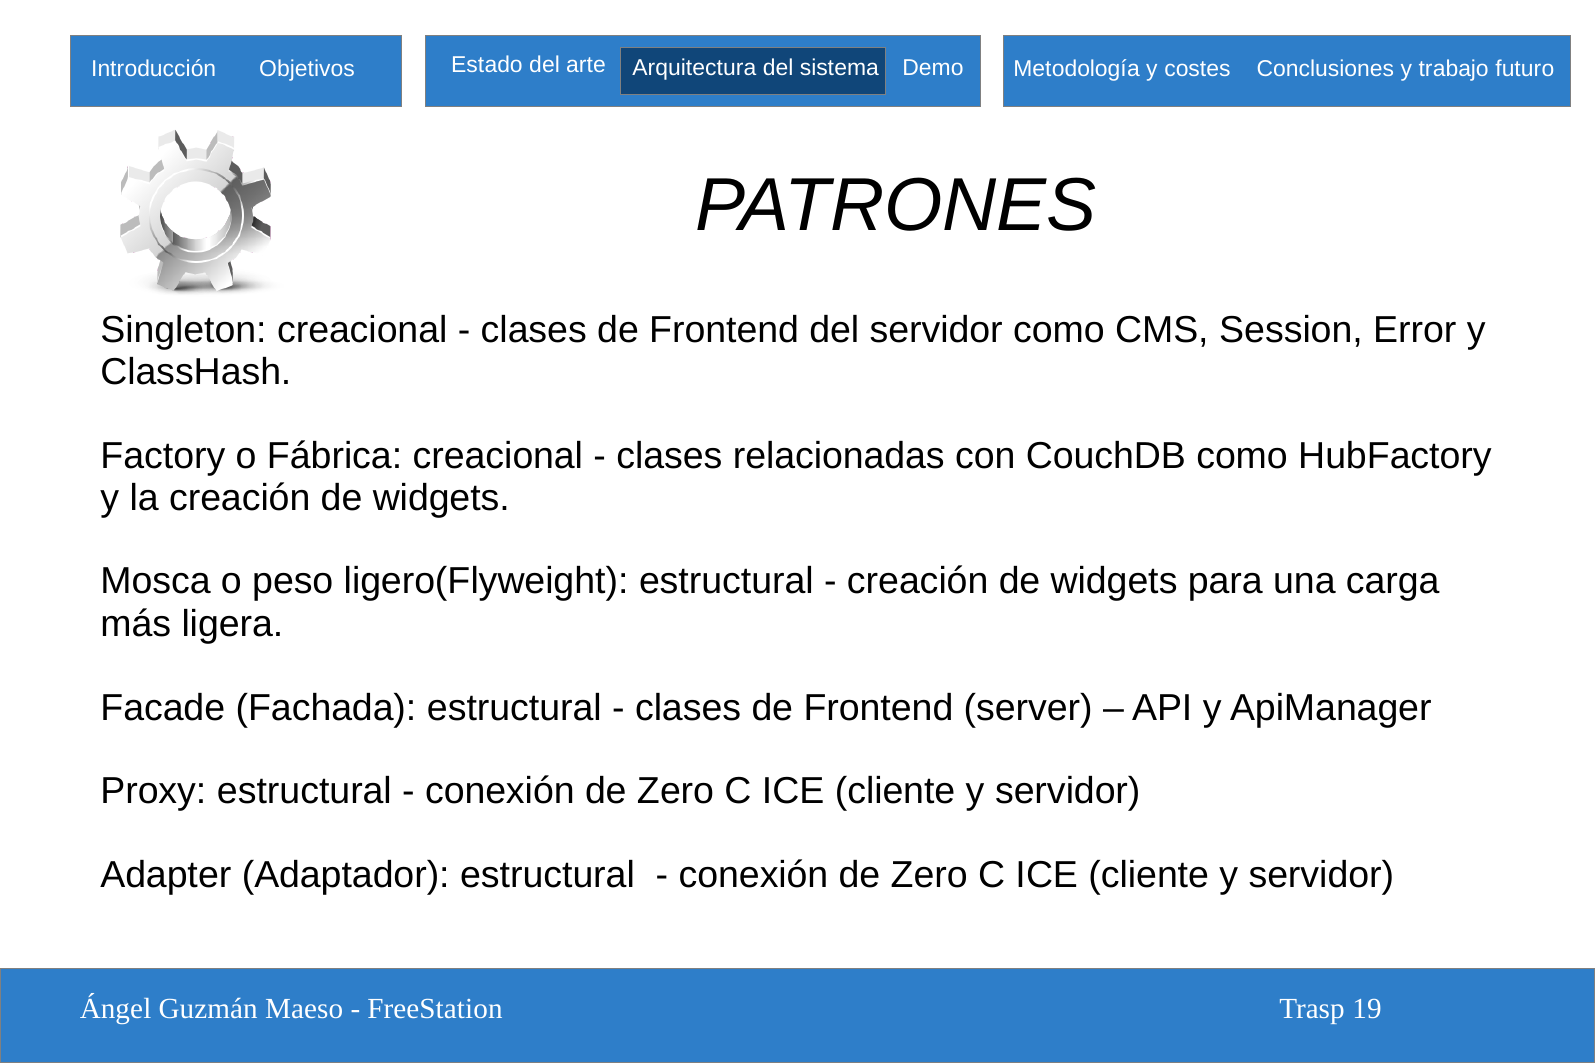

Metodología y costes
Conclusiones y trabajo futuro
Introducción
# Objetivos
Estado del arte
Estado del arte
Arquitectura del sistema
Arquitectura del sistema
Demo
Demo
PATRONES
Singleton: creacional - clases de Frontend del servidor como CMS, Session, Error y ClassHash.
Factory o Fábrica: creacional - clases relacionadas con CouchDB como HubFactory y la creación de widgets.
Mosca o peso ligero(Flyweight): estructural - creación de widgets para una carga más ligera.
Facade (Fachada): estructural - clases de Frontend (server) – API y ApiManager
Proxy: estructural - conexión de Zero C ICE (cliente y servidor)
Adapter (Adaptador): estructural - conexión de Zero C ICE (cliente y servidor)
19